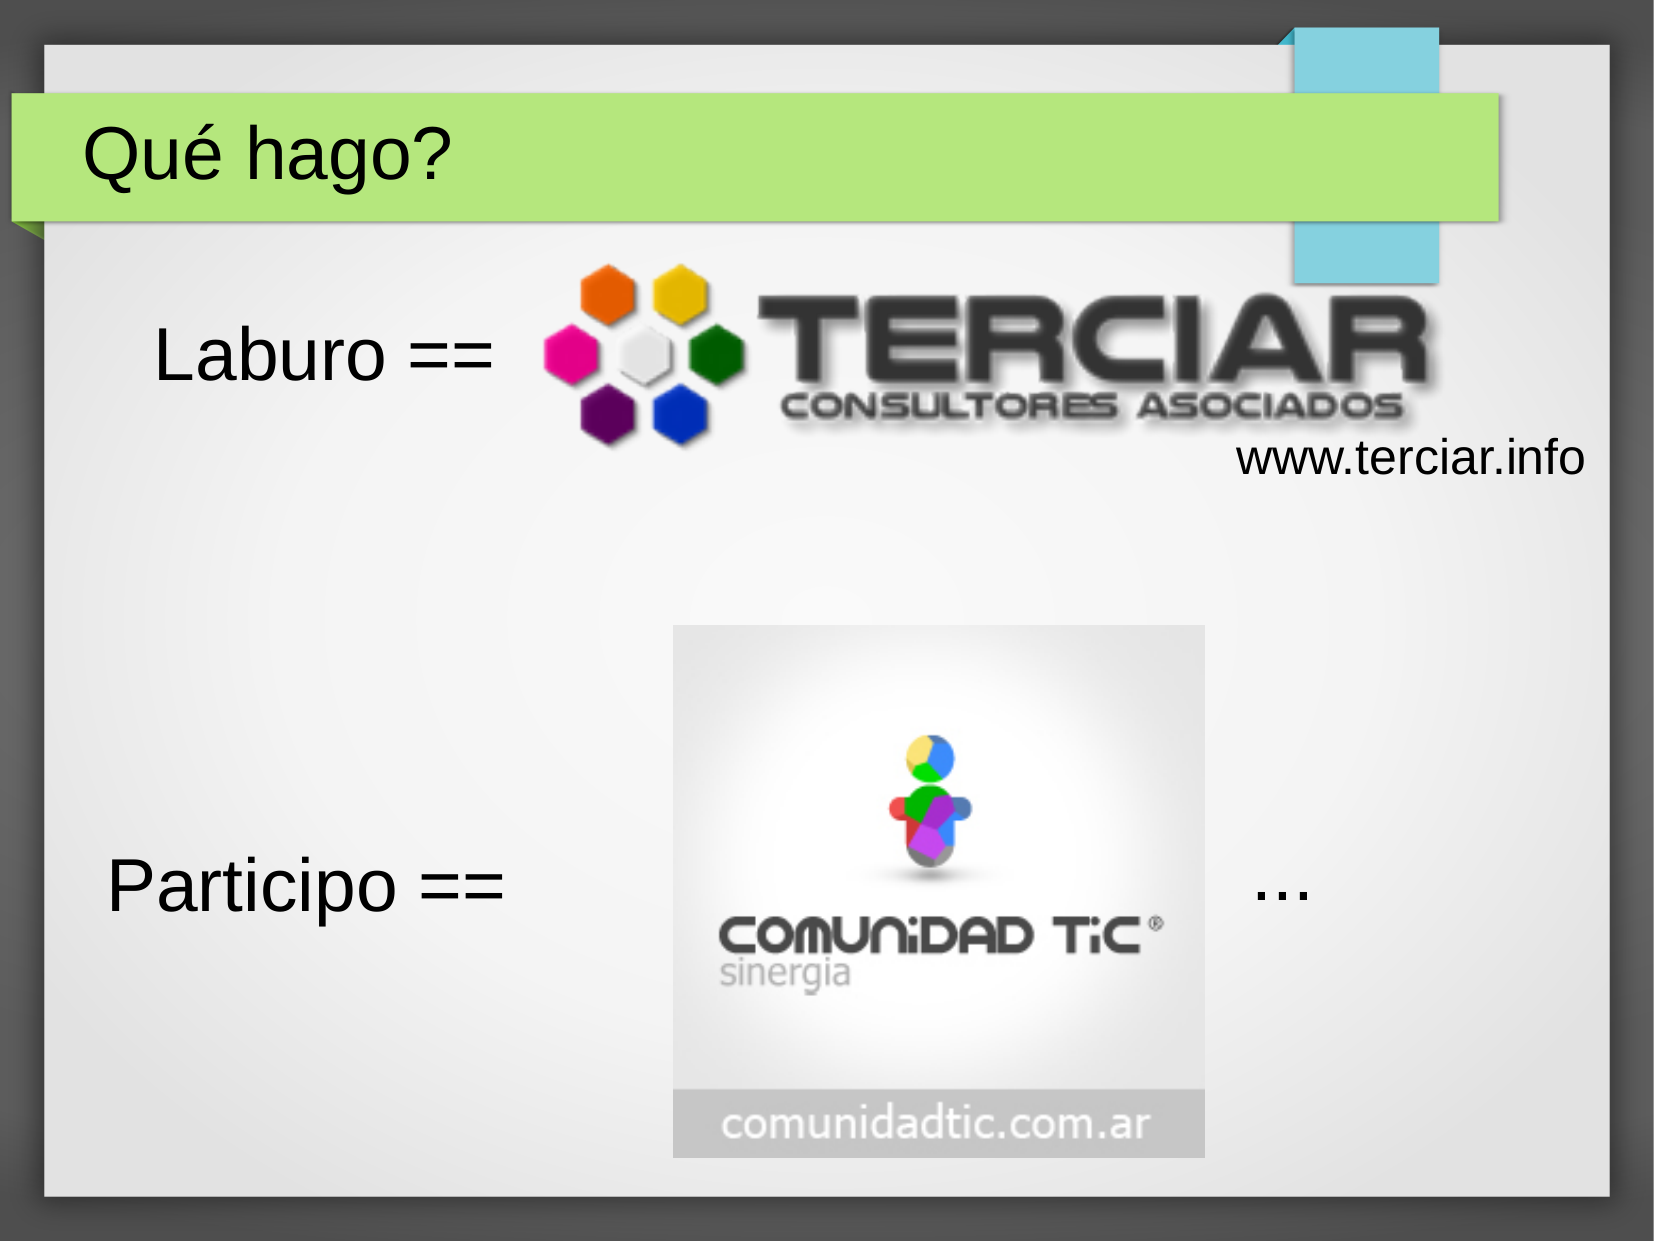

# Qué hago?
Laburo ==
www.terciar.info
...
Participo ==